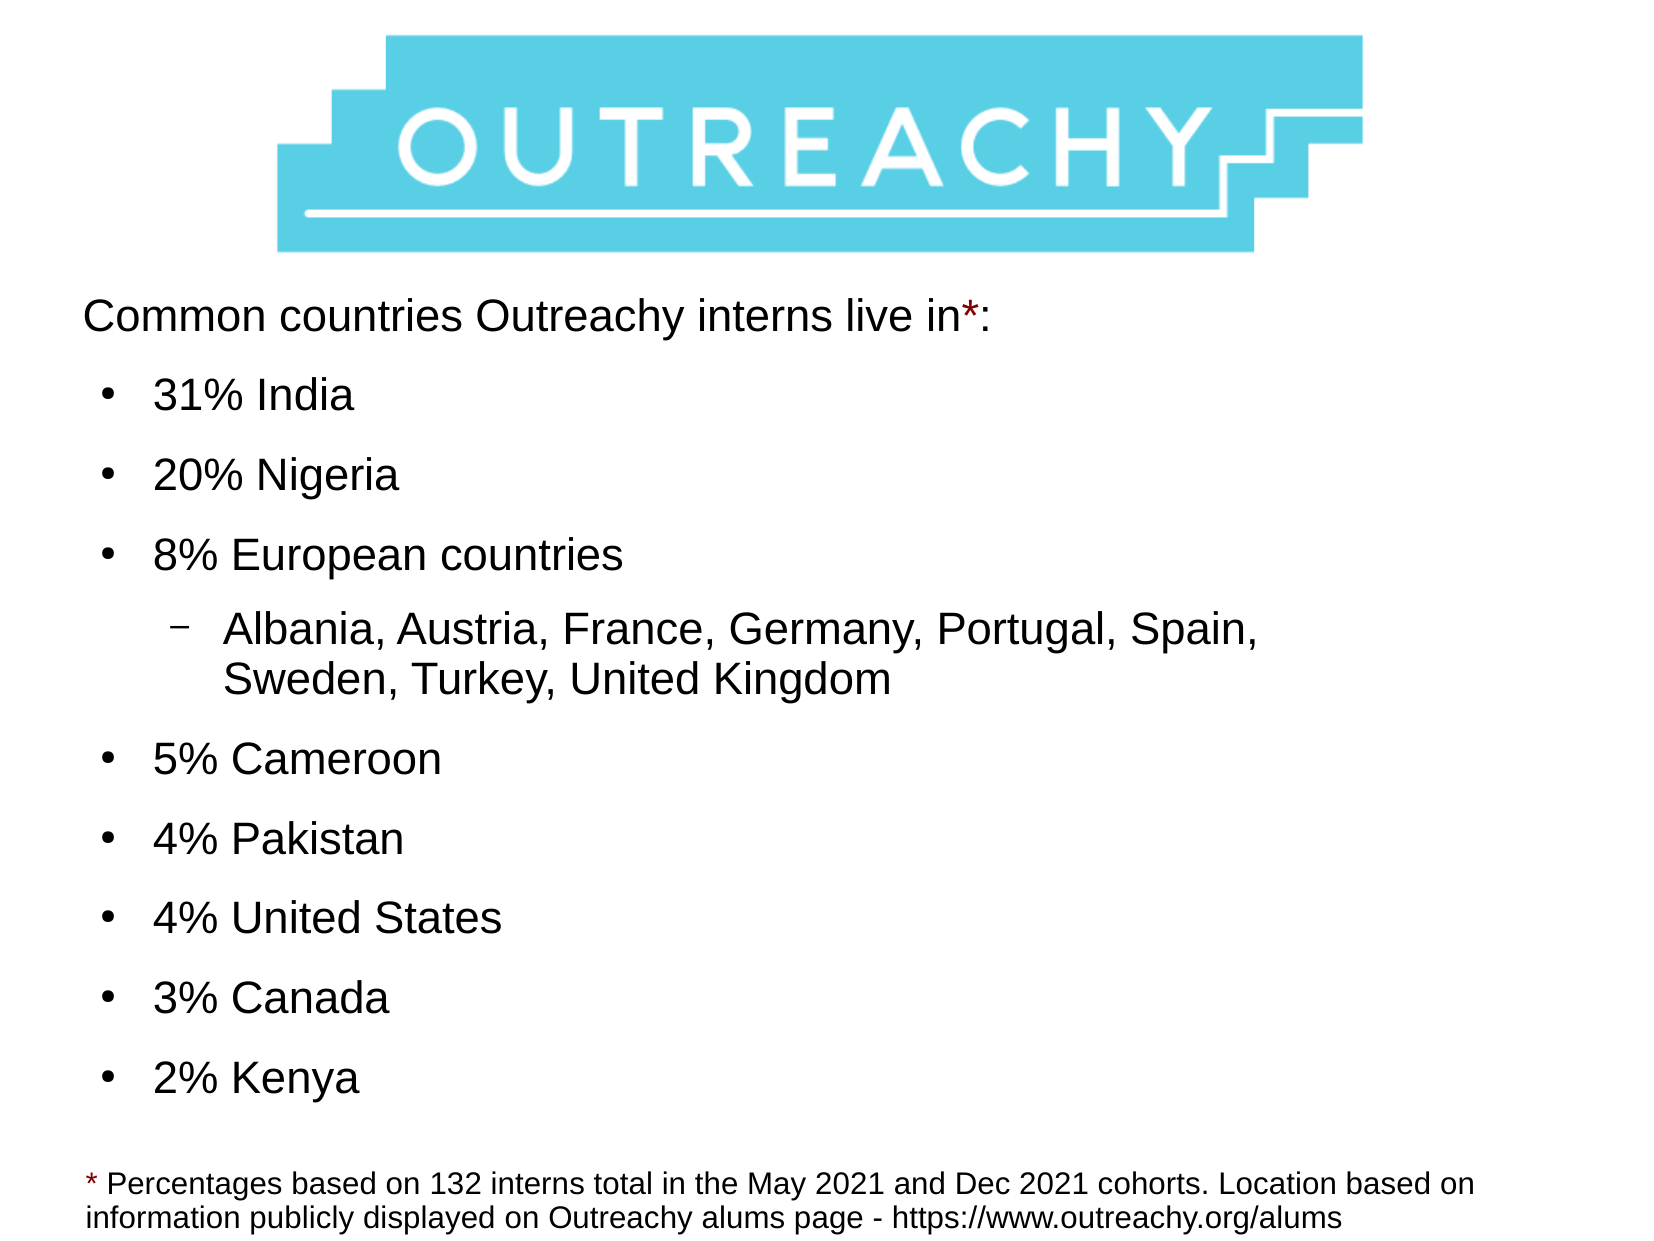

# Common countries Outreachy interns live in*:
31% India
20% Nigeria
8% European countries
Albania, Austria, France, Germany, Portugal, Spain, Sweden, Turkey, United Kingdom
5% Cameroon
4% Pakistan
4% United States
3% Canada
2% Kenya
* Percentages based on 132 interns total in the May 2021 and Dec 2021 cohorts. Location based on information publicly displayed on Outreachy alums page - https://www.outreachy.org/alums